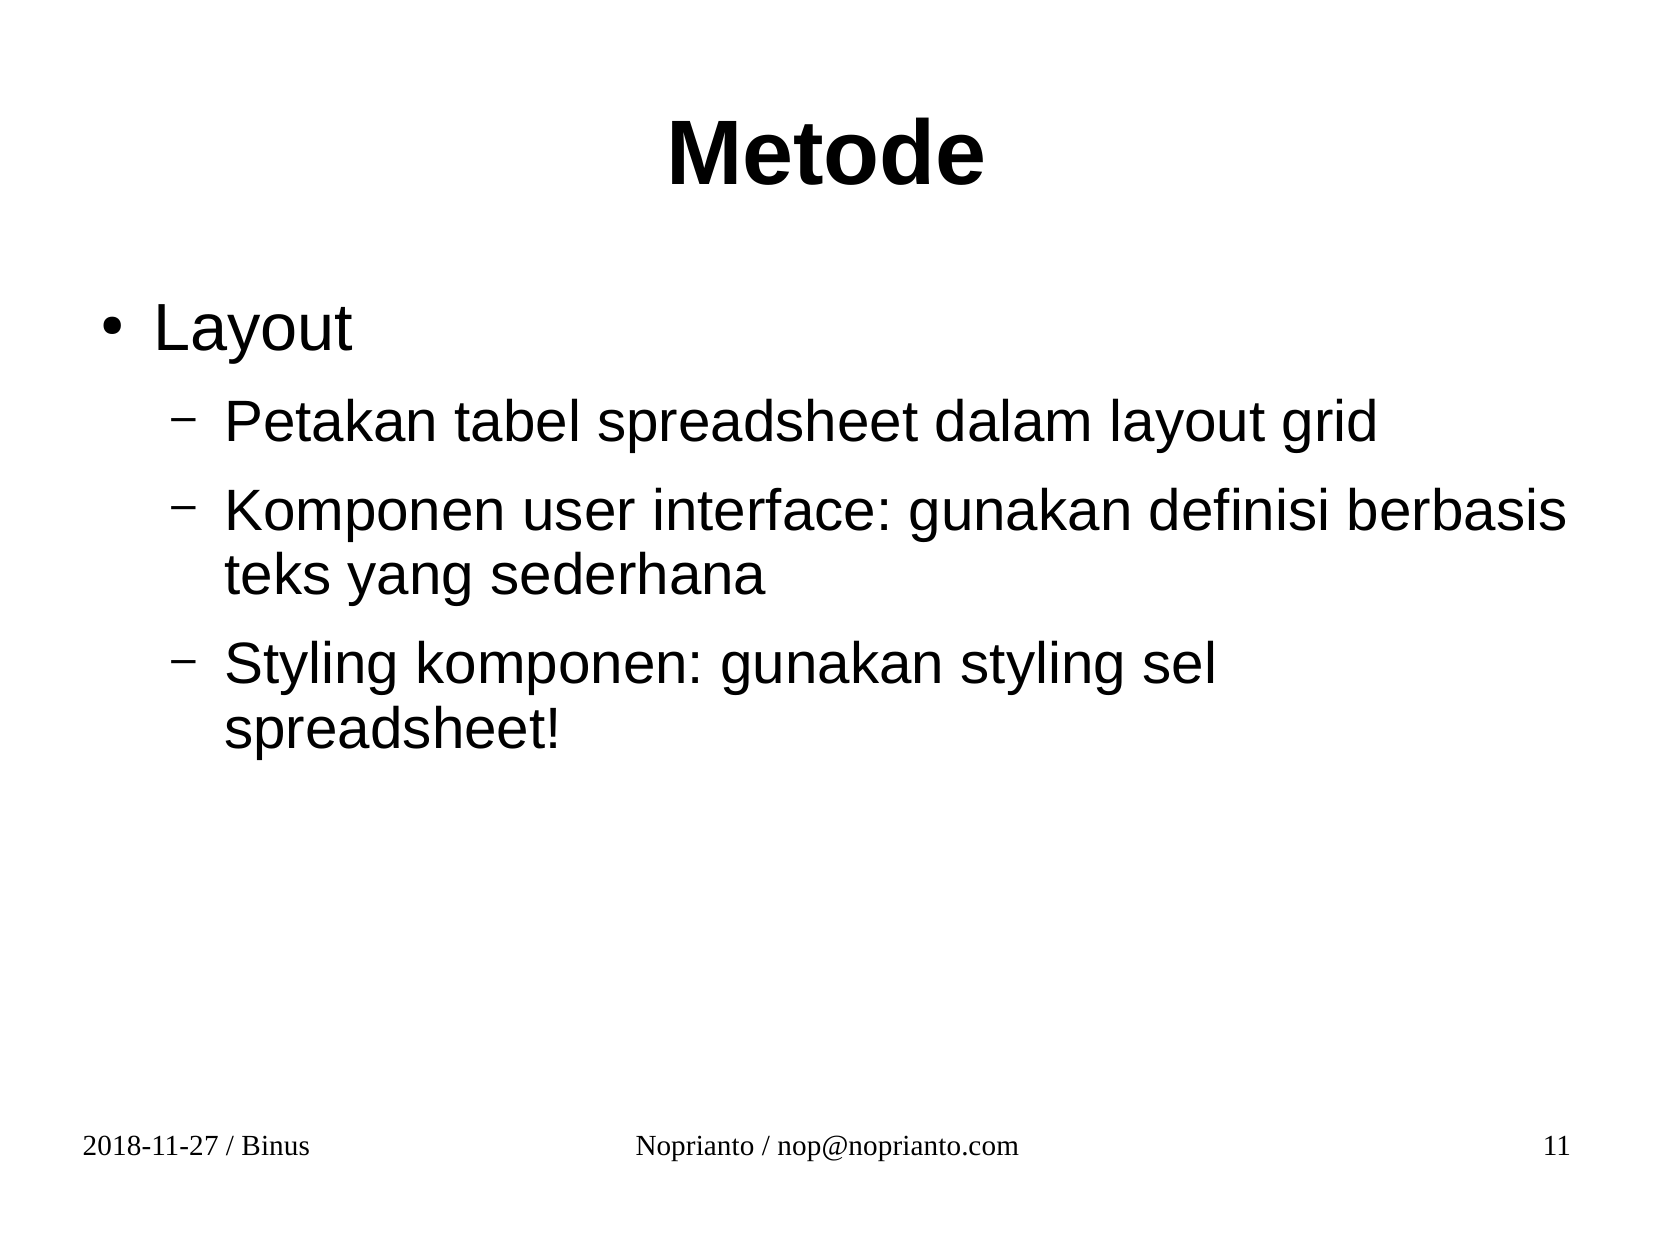

# Metode
Layout
Petakan tabel spreadsheet dalam layout grid
Komponen user interface: gunakan definisi berbasis teks yang sederhana
Styling komponen: gunakan styling sel spreadsheet!
2018-11-27 / Binus
Noprianto / nop@noprianto.com
11